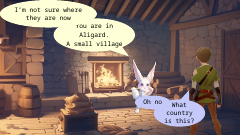

I’m not sure where they are now
You are in Aligard.
A small village
Oh no
What country is this?